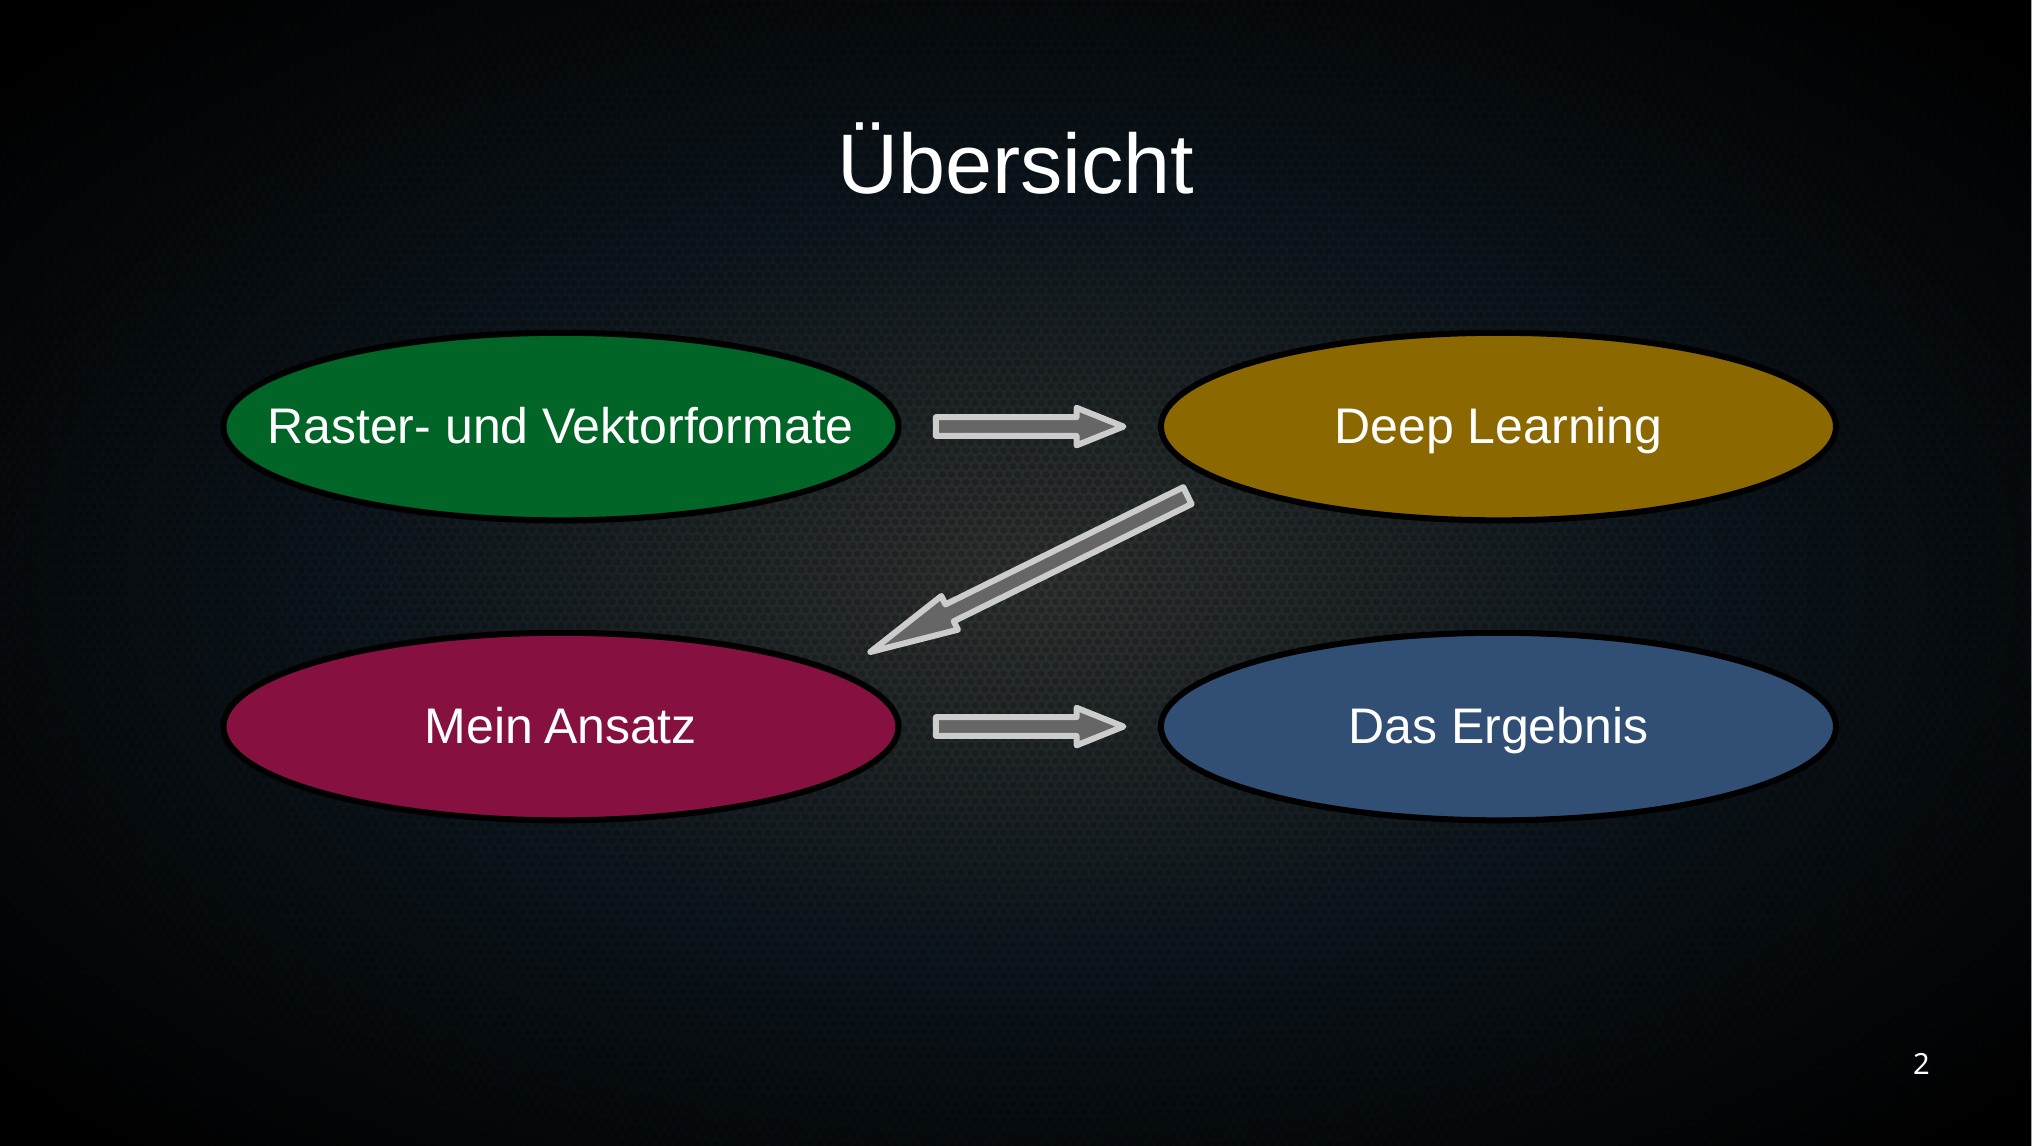

# Übersicht
Raster- und Vektorformate
Deep Learning
Mein Ansatz
Das Ergebnis
2